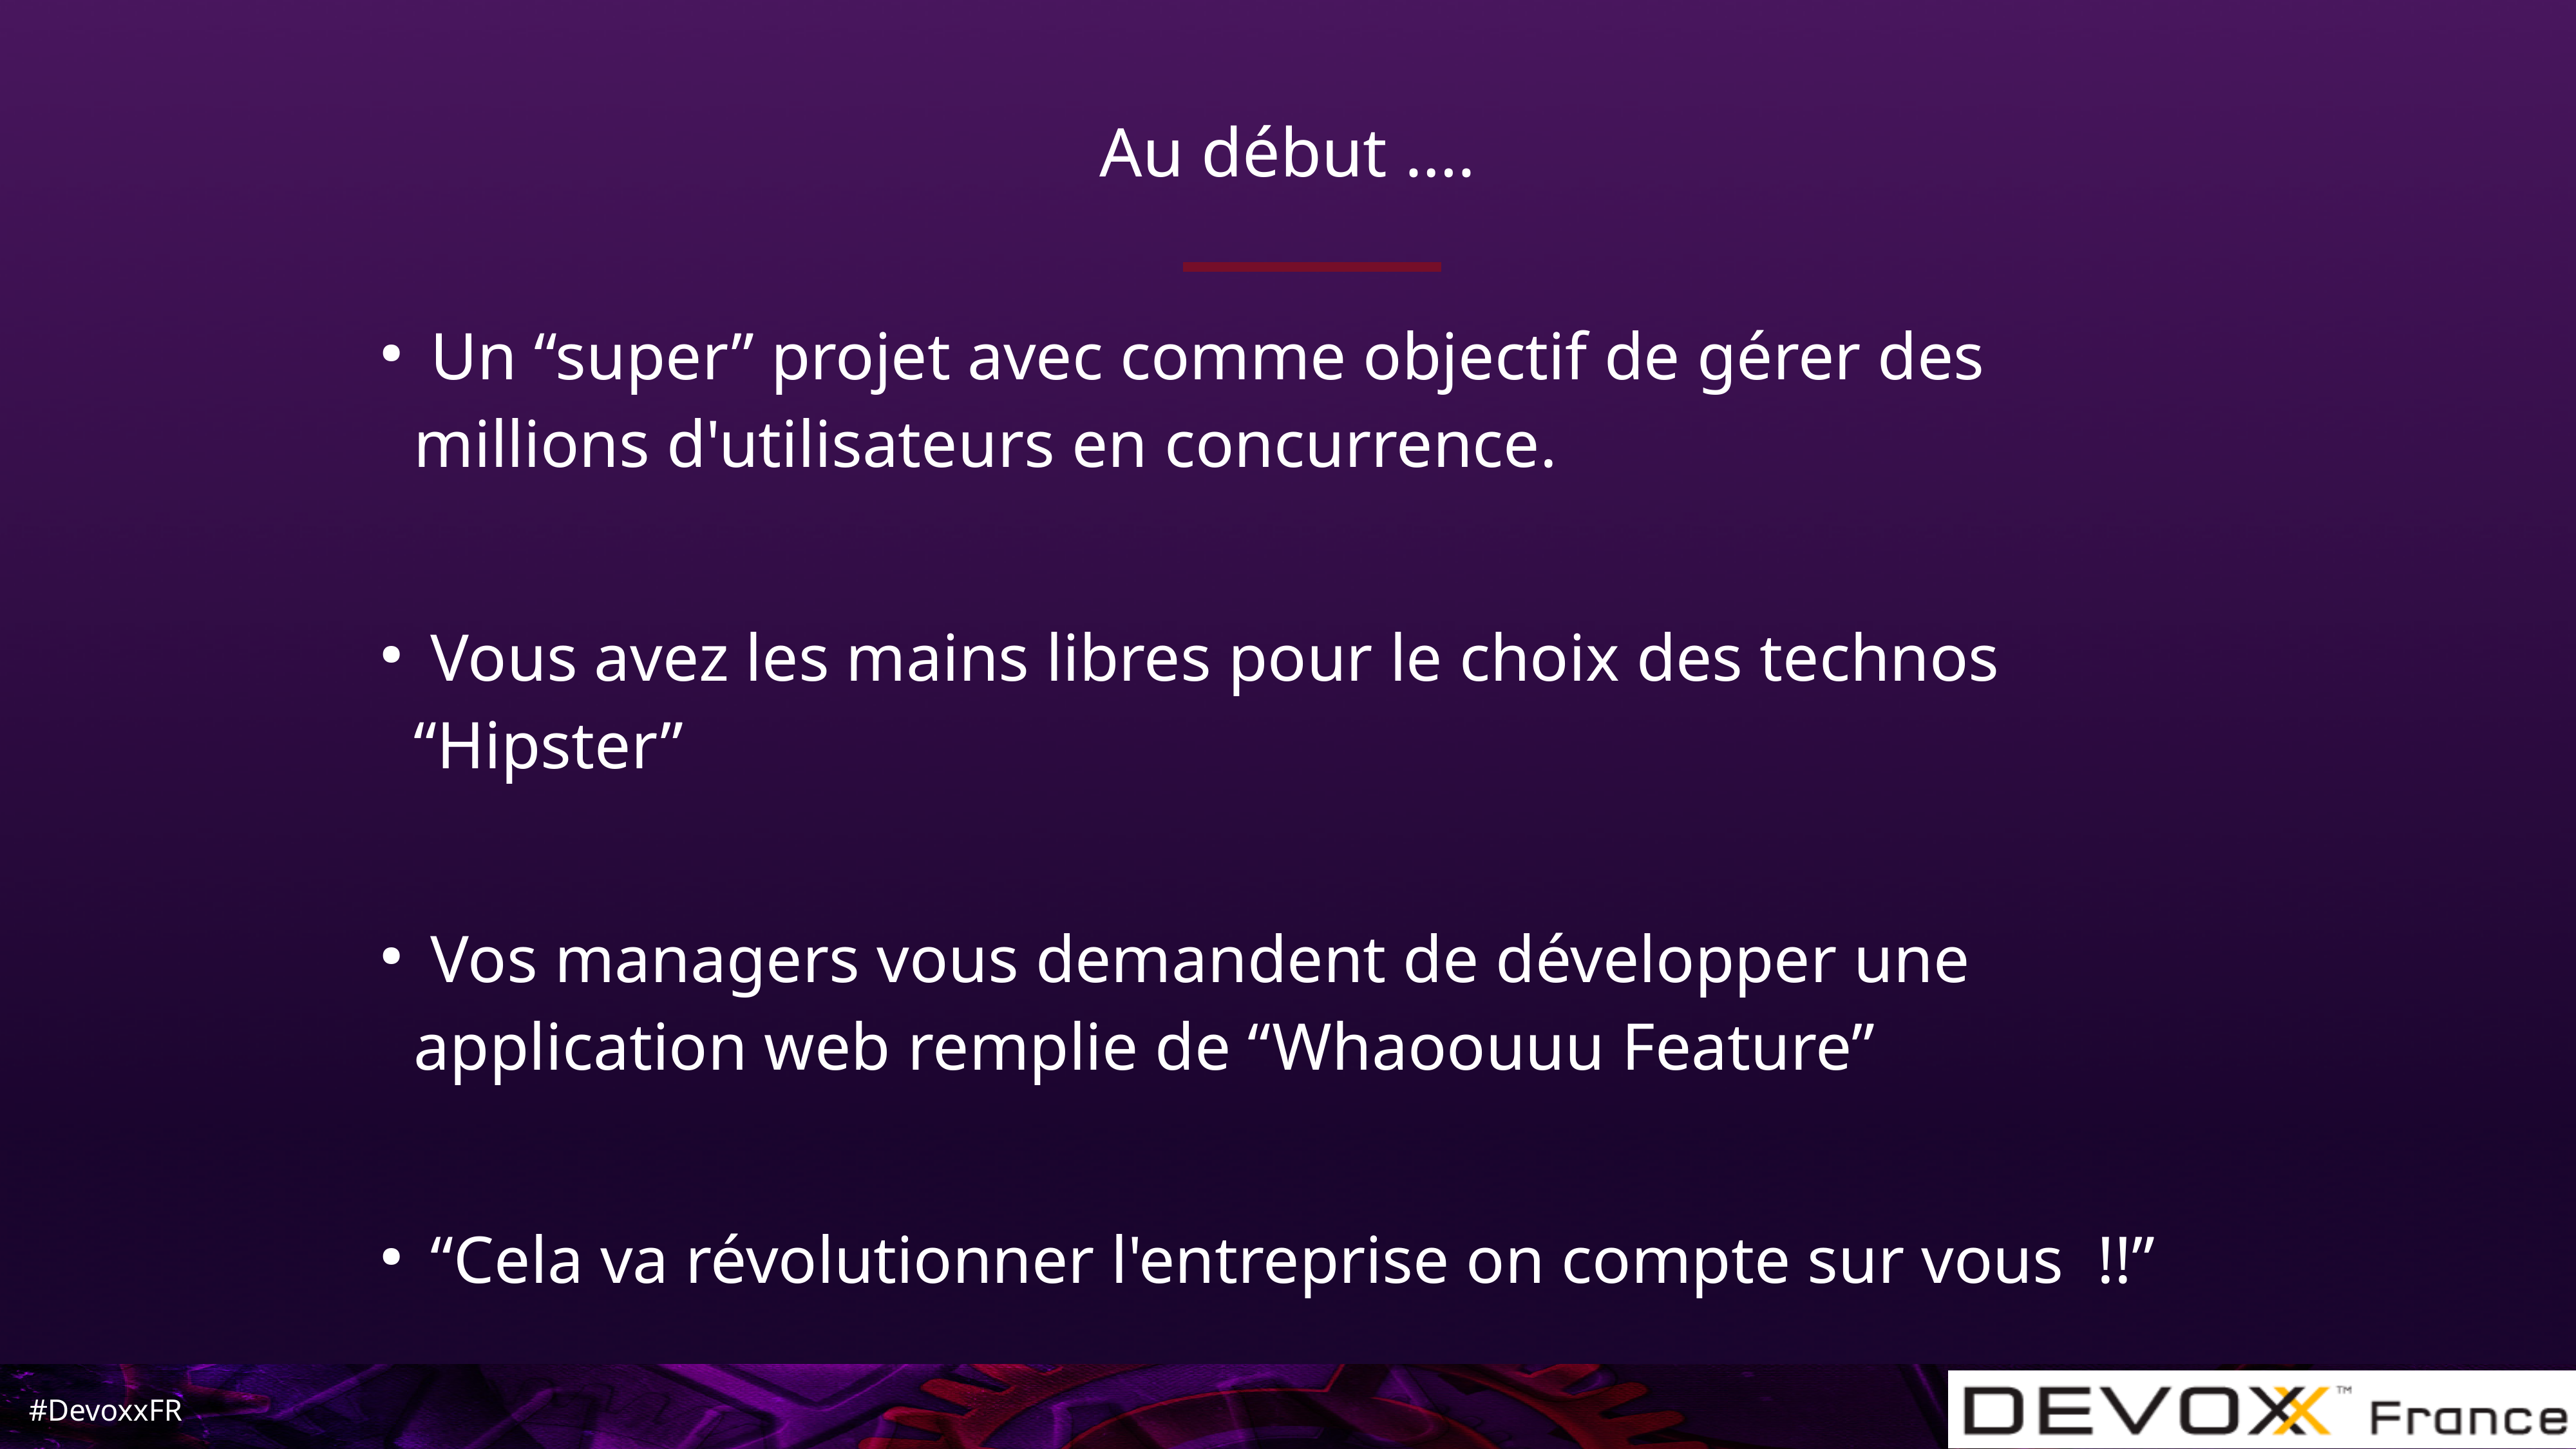

# Au début ….
 Un “super” projet avec comme objectif de gérer des millions d'utilisateurs en concurrence.
 Vous avez les mains libres pour le choix des technos “Hipster”
 Vos managers vous demandent de développer une application web remplie de “Whaoouuu Feature”
 “Cela va révolutionner l'entreprise on compte sur vous !!”